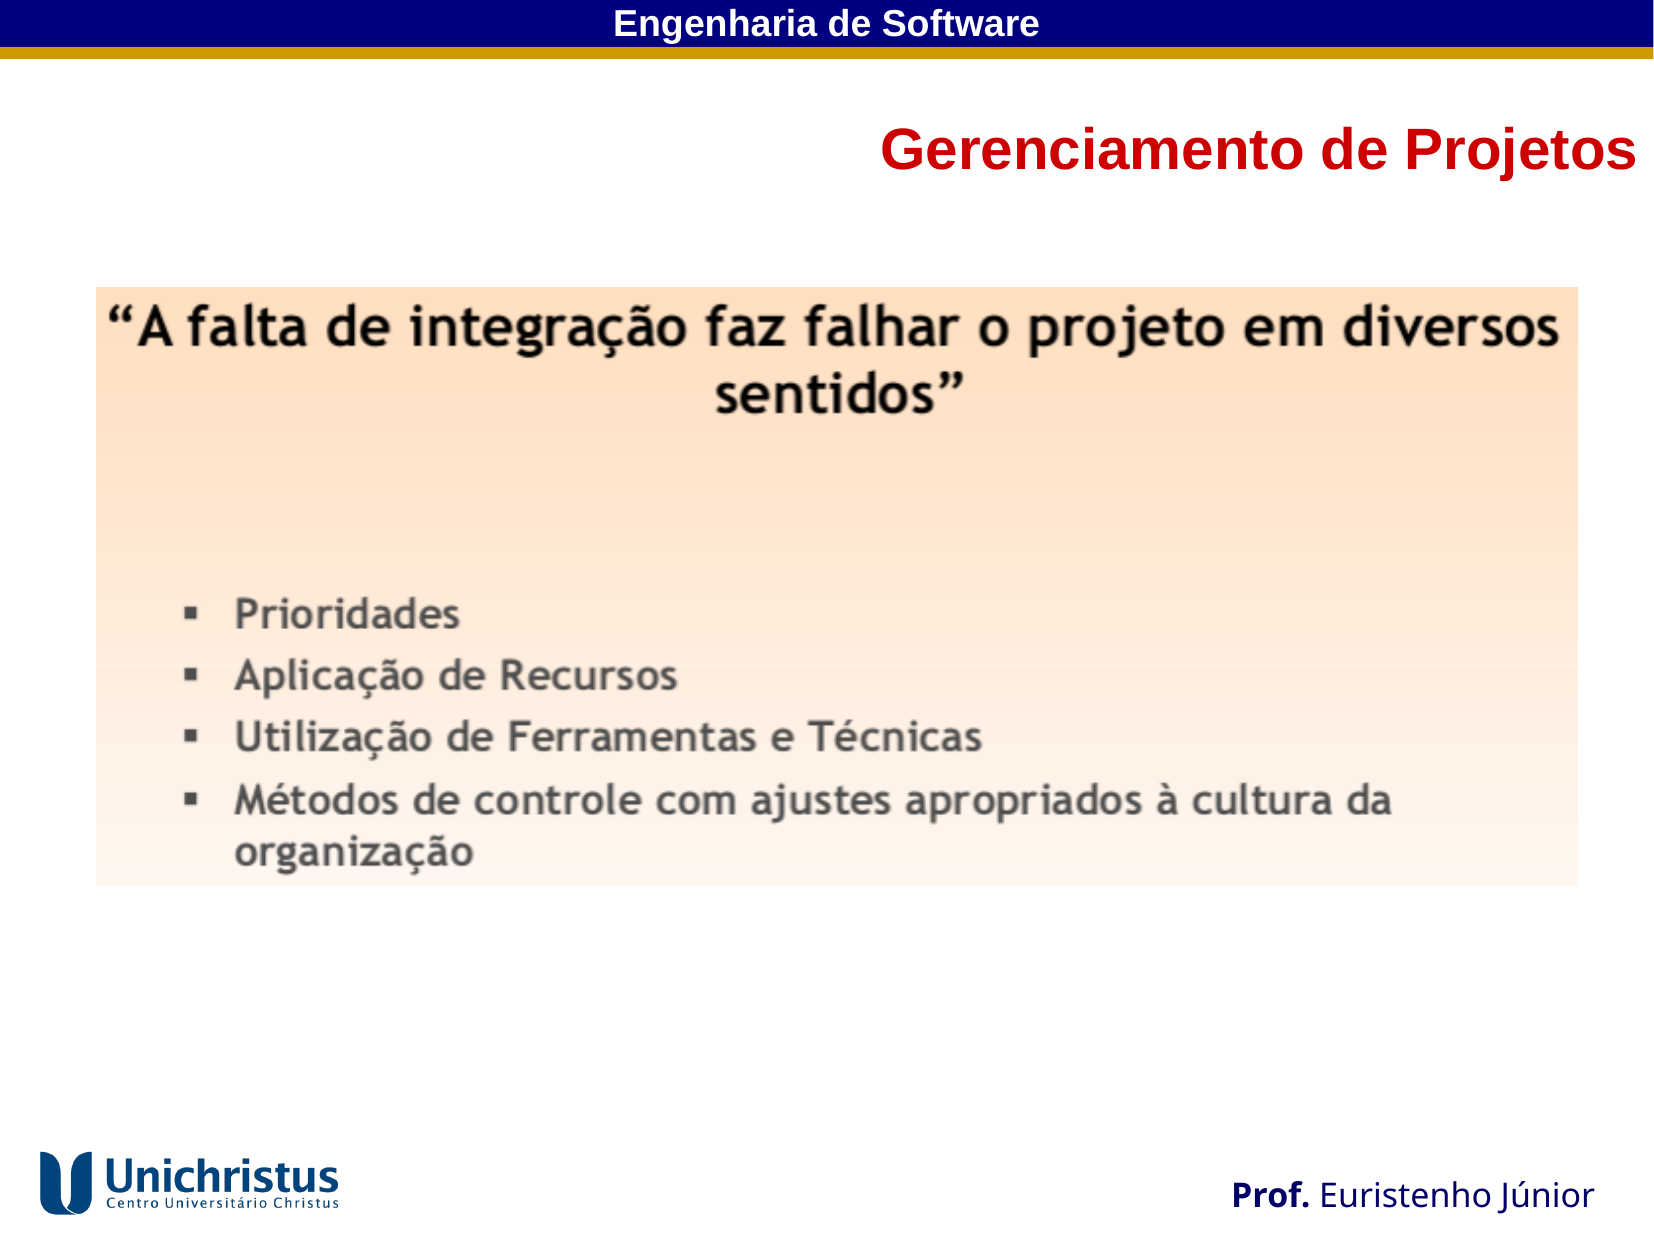

Engenharia de Software
Gerenciamento de Projetos
Prof. Euristenho Júnior